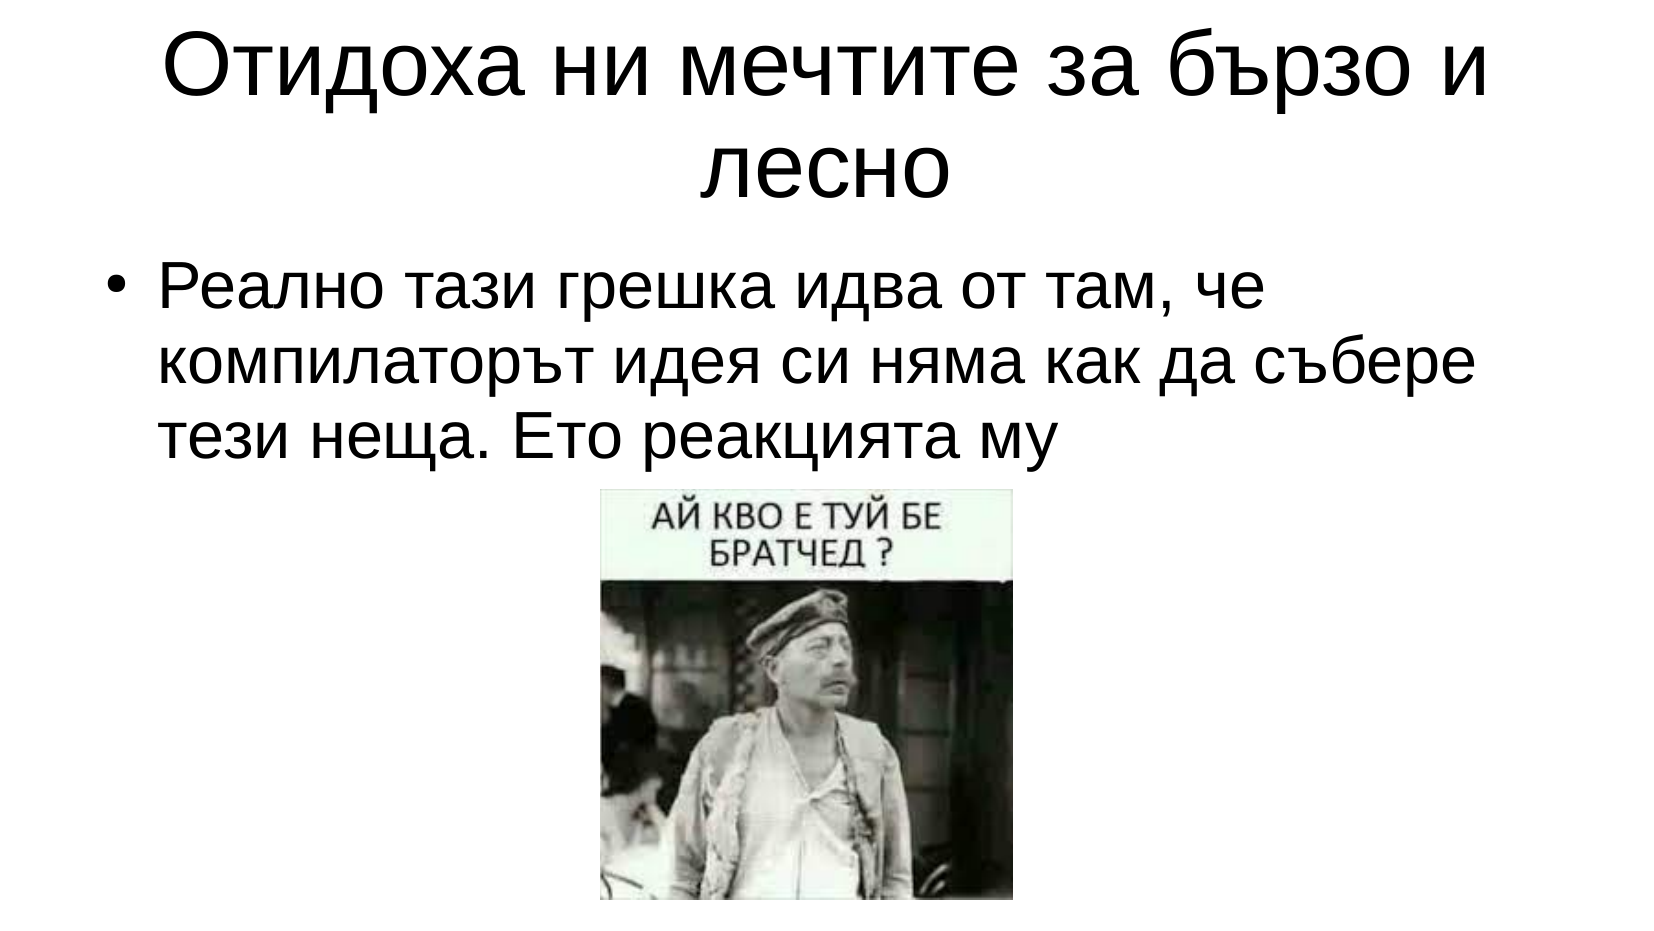

# Отидоха ни мечтите за бързо и лесно
Реално тази грешка идва от там, че компилаторът идея си няма как да събере тези неща. Ето реакцията му